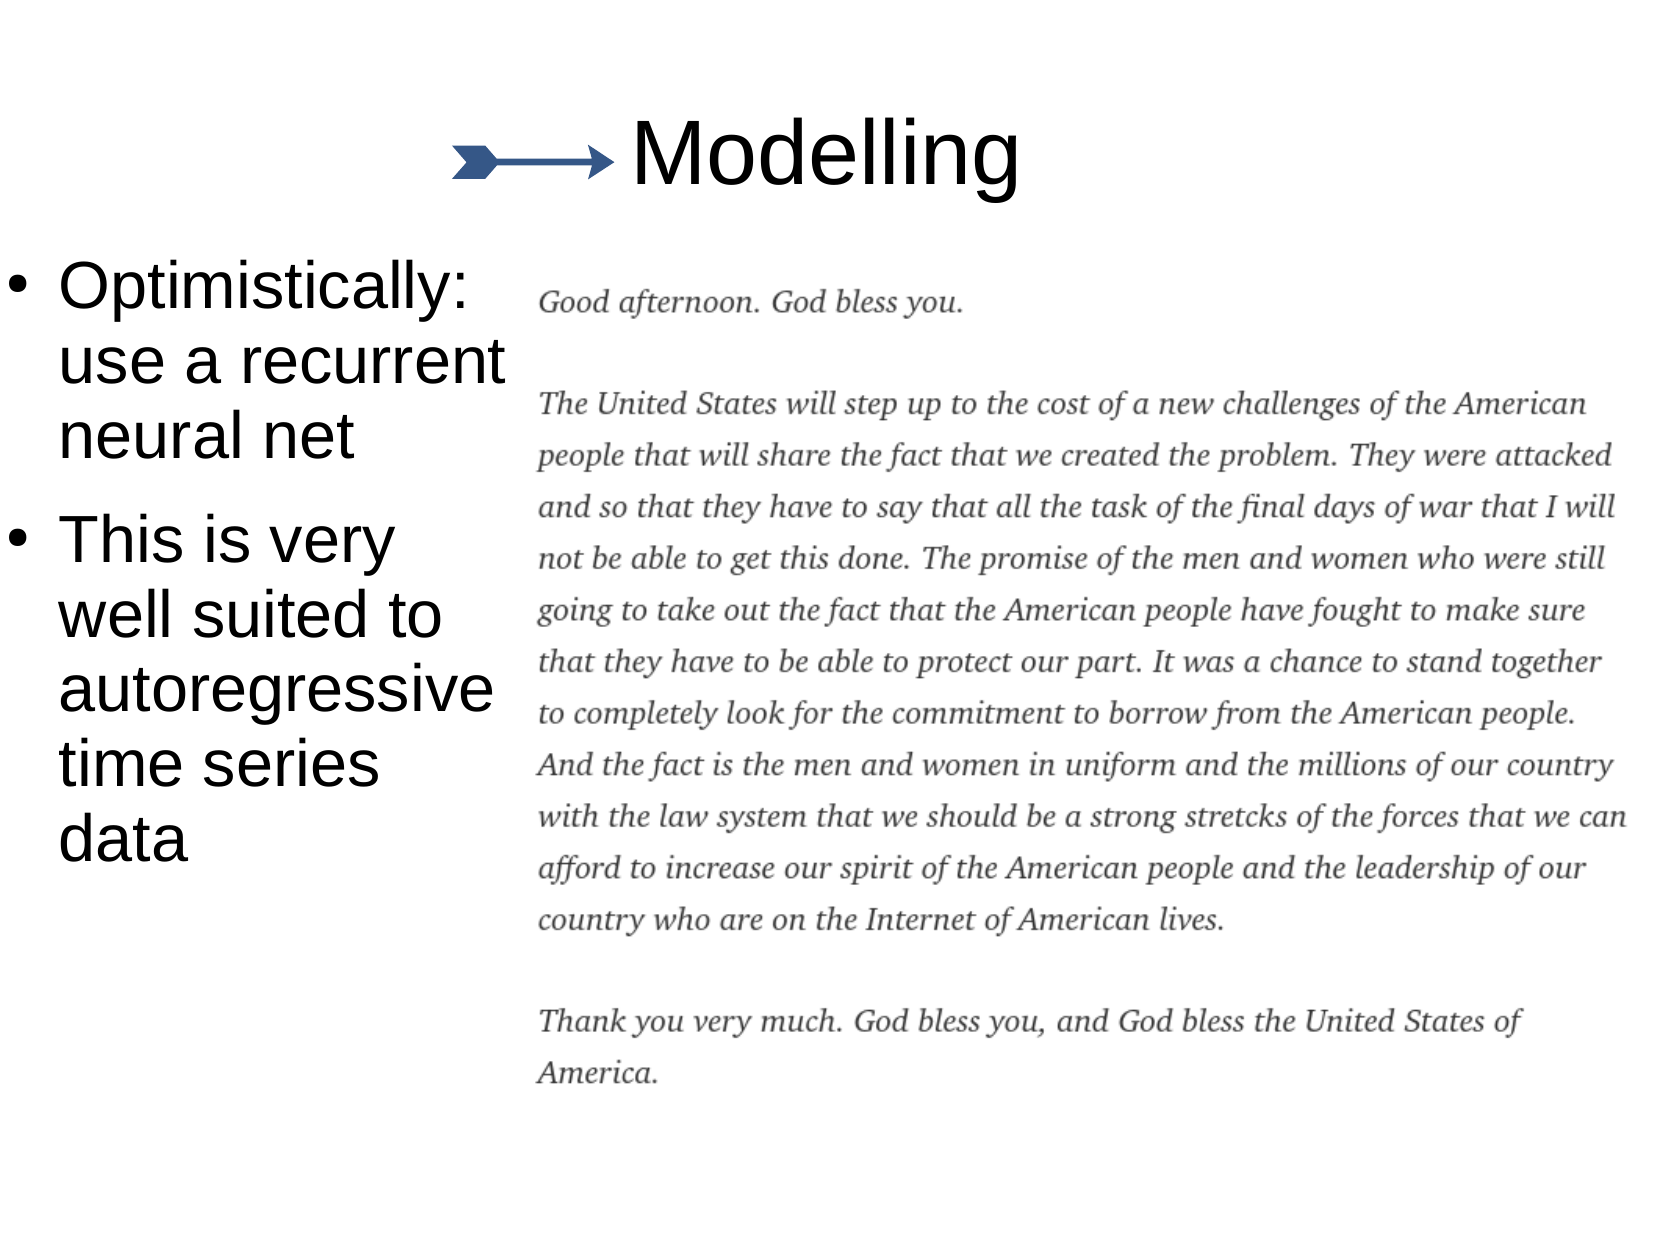

# Modelling
Optimistically: use a recurrent neural net
This is very well suited to autoregressive time series data